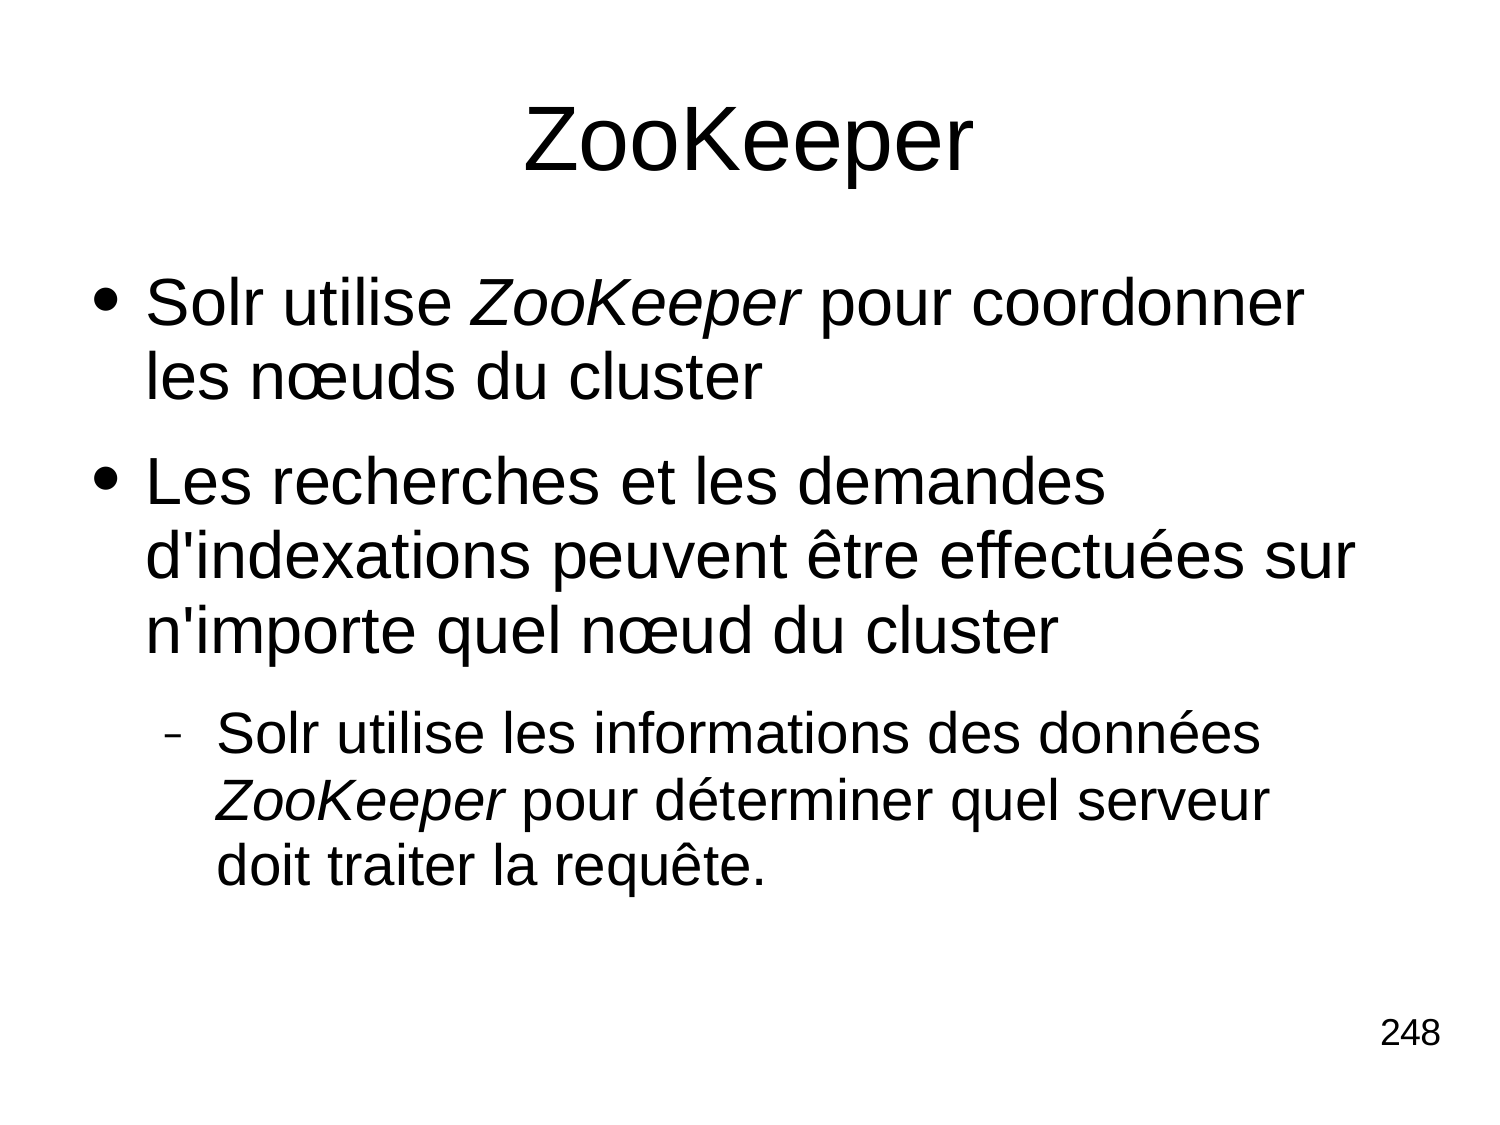

# ZooKeeper
Solr utilise ZooKeeper pour coordonner les nœuds du cluster
Les recherches et les demandes d'indexations peuvent être effectuées sur n'importe quel nœud du cluster
–	Solr utilise les informations des données ZooKeeper pour déterminer quel serveur doit traiter la requête.
●
●
248